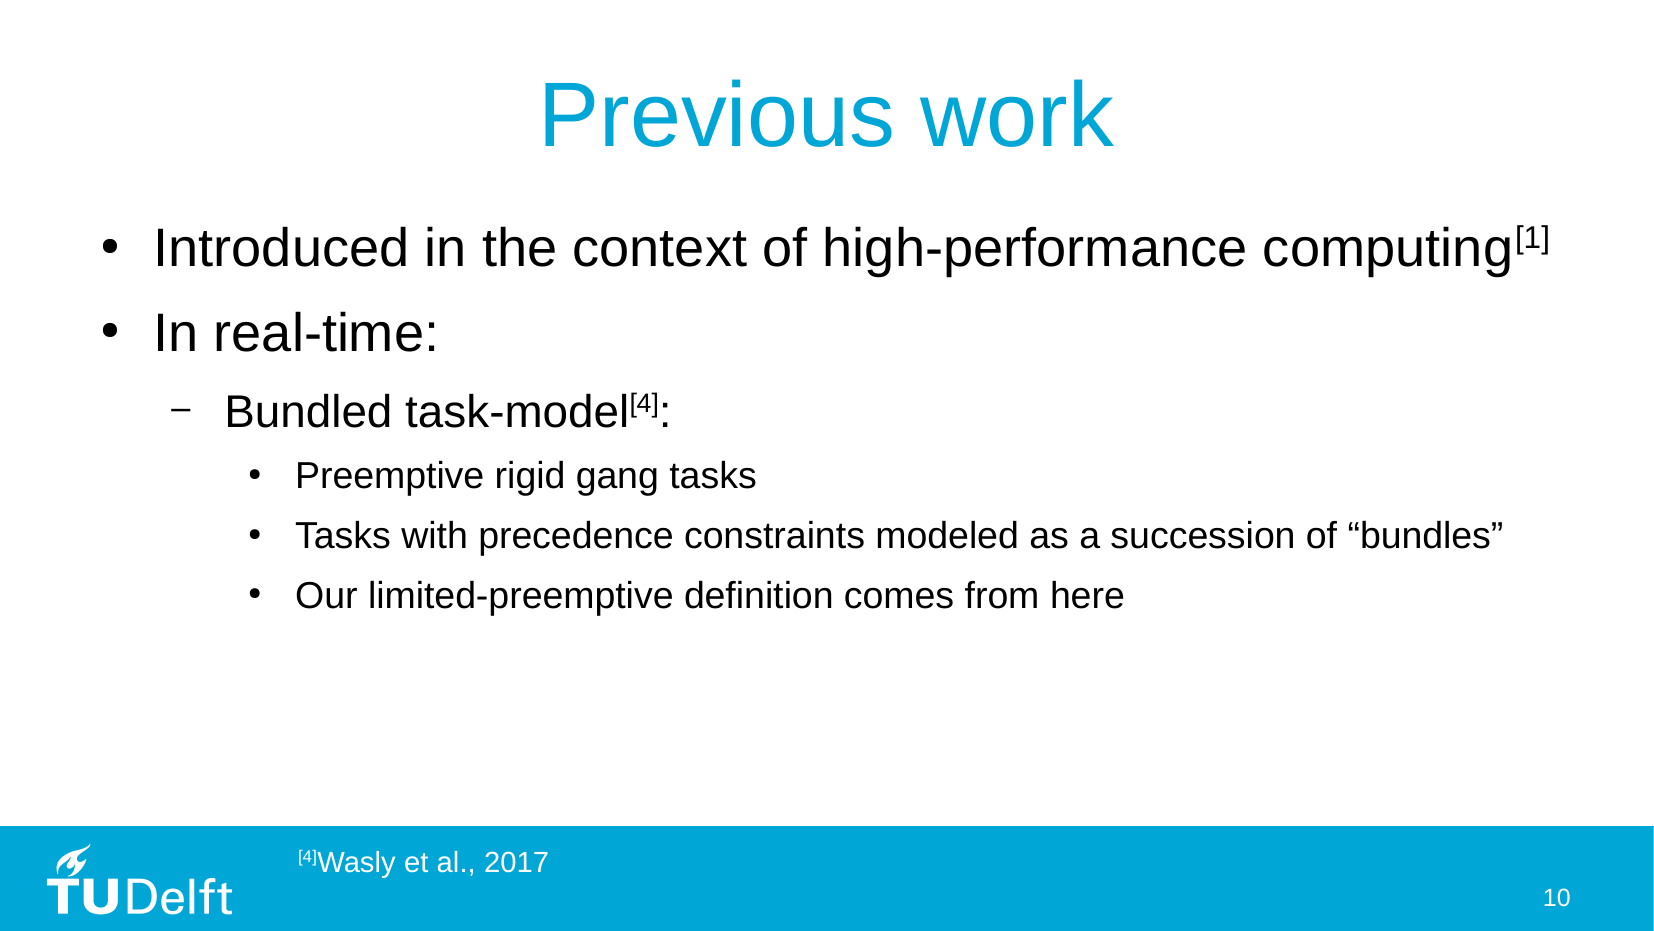

Previous work
# Introduced in the context of high-performance computing[1]
In real-time:
Bundled task-model[4]:
Preemptive rigid gang tasks
Tasks with precedence constraints modeled as a succession of “bundles”
Our limited-preemptive definition comes from here
[4]Wasly et al., 2017
10